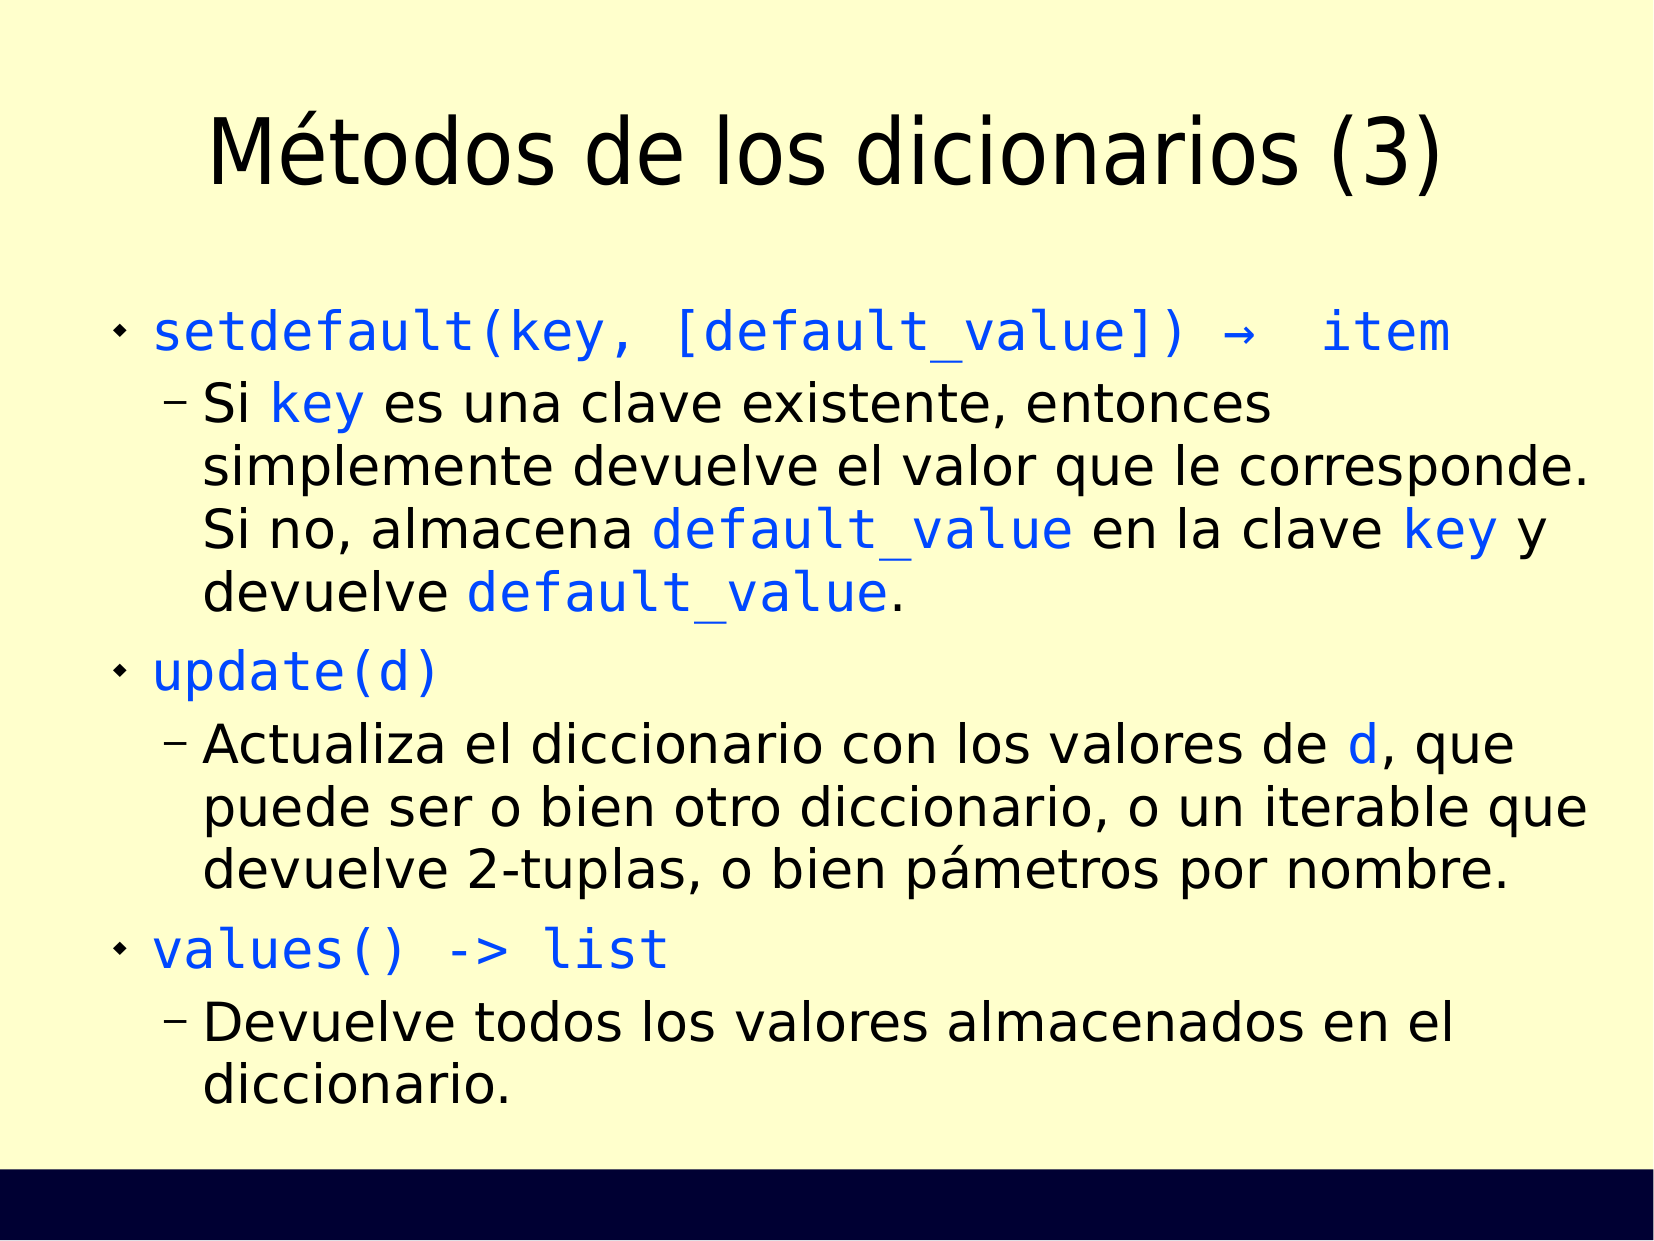

# Métodos de los dicionarios (3)
setdefault(key, [default_value]) → item
Si key es una clave existente, entonces simplemente devuelve el valor que le corresponde. Si no, almacena default_value en la clave key y devuelve default_value.
update(d)
Actualiza el diccionario con los valores de d, que puede ser o bien otro diccionario, o un iterable que devuelve 2-tuplas, o bien pámetros por nombre.
values() -> list
Devuelve todos los valores almacenados en el diccionario.